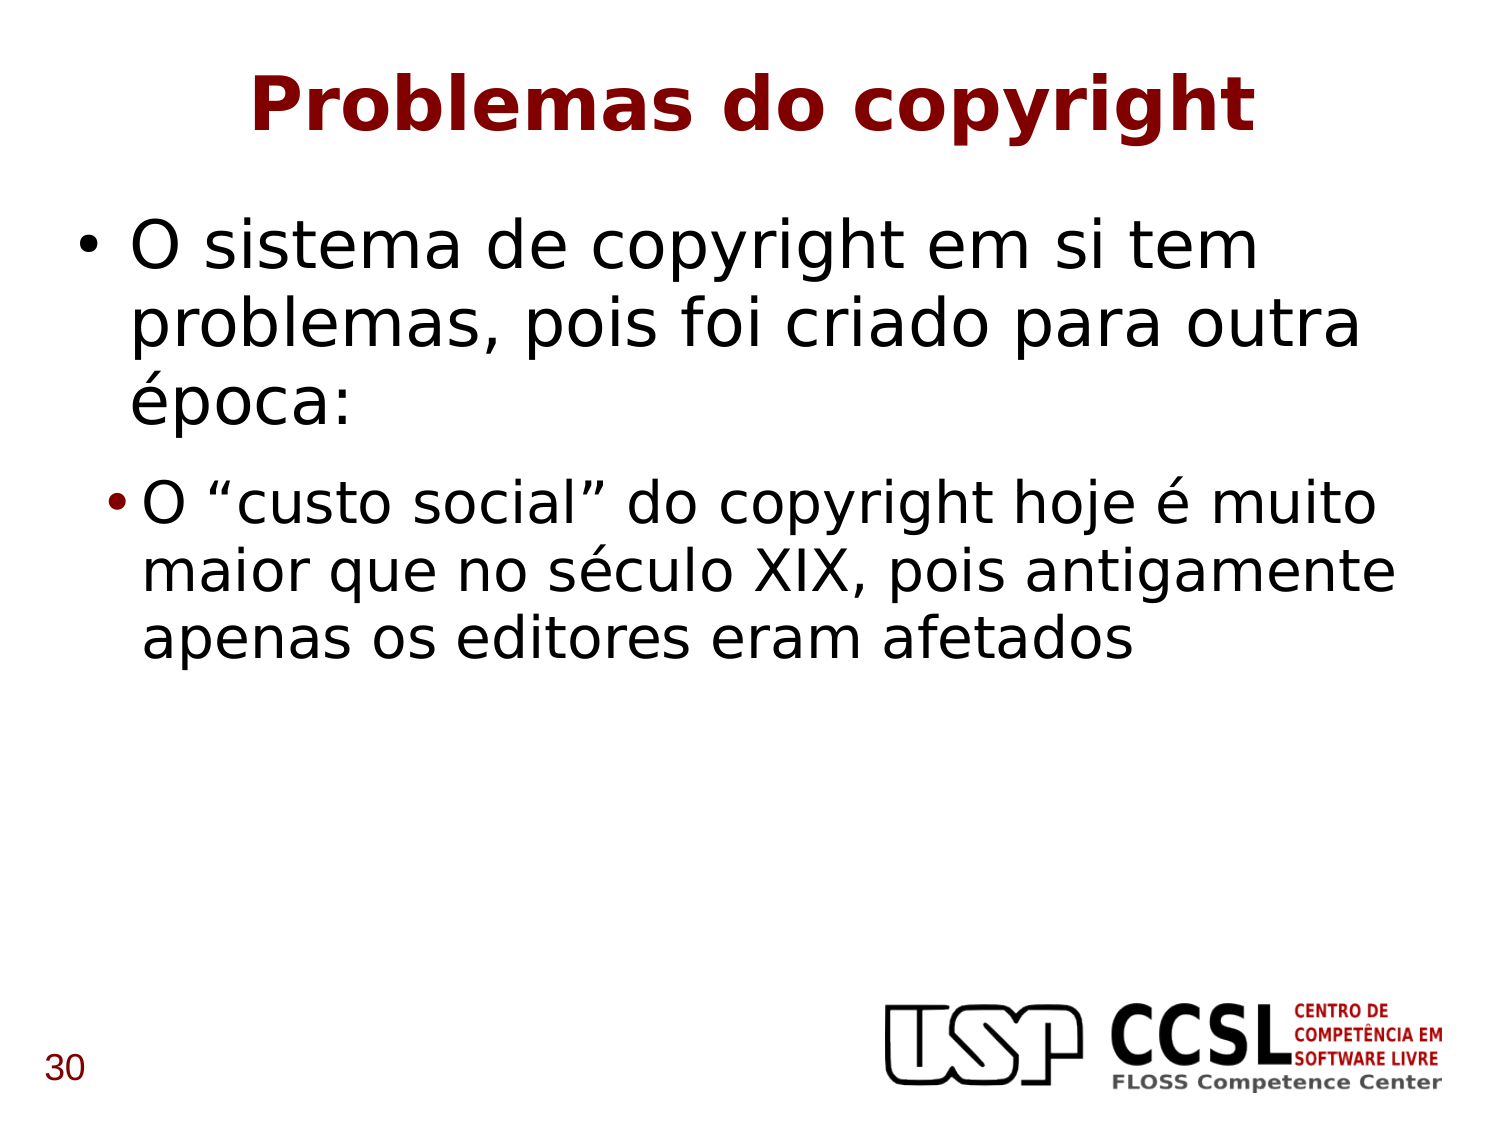

# Problemas do copyright
O sistema de copyright em si tem problemas, pois foi criado para outra época:
O “custo social” do copyright hoje é muito maior que no século XIX, pois antigamente apenas os editores eram afetados